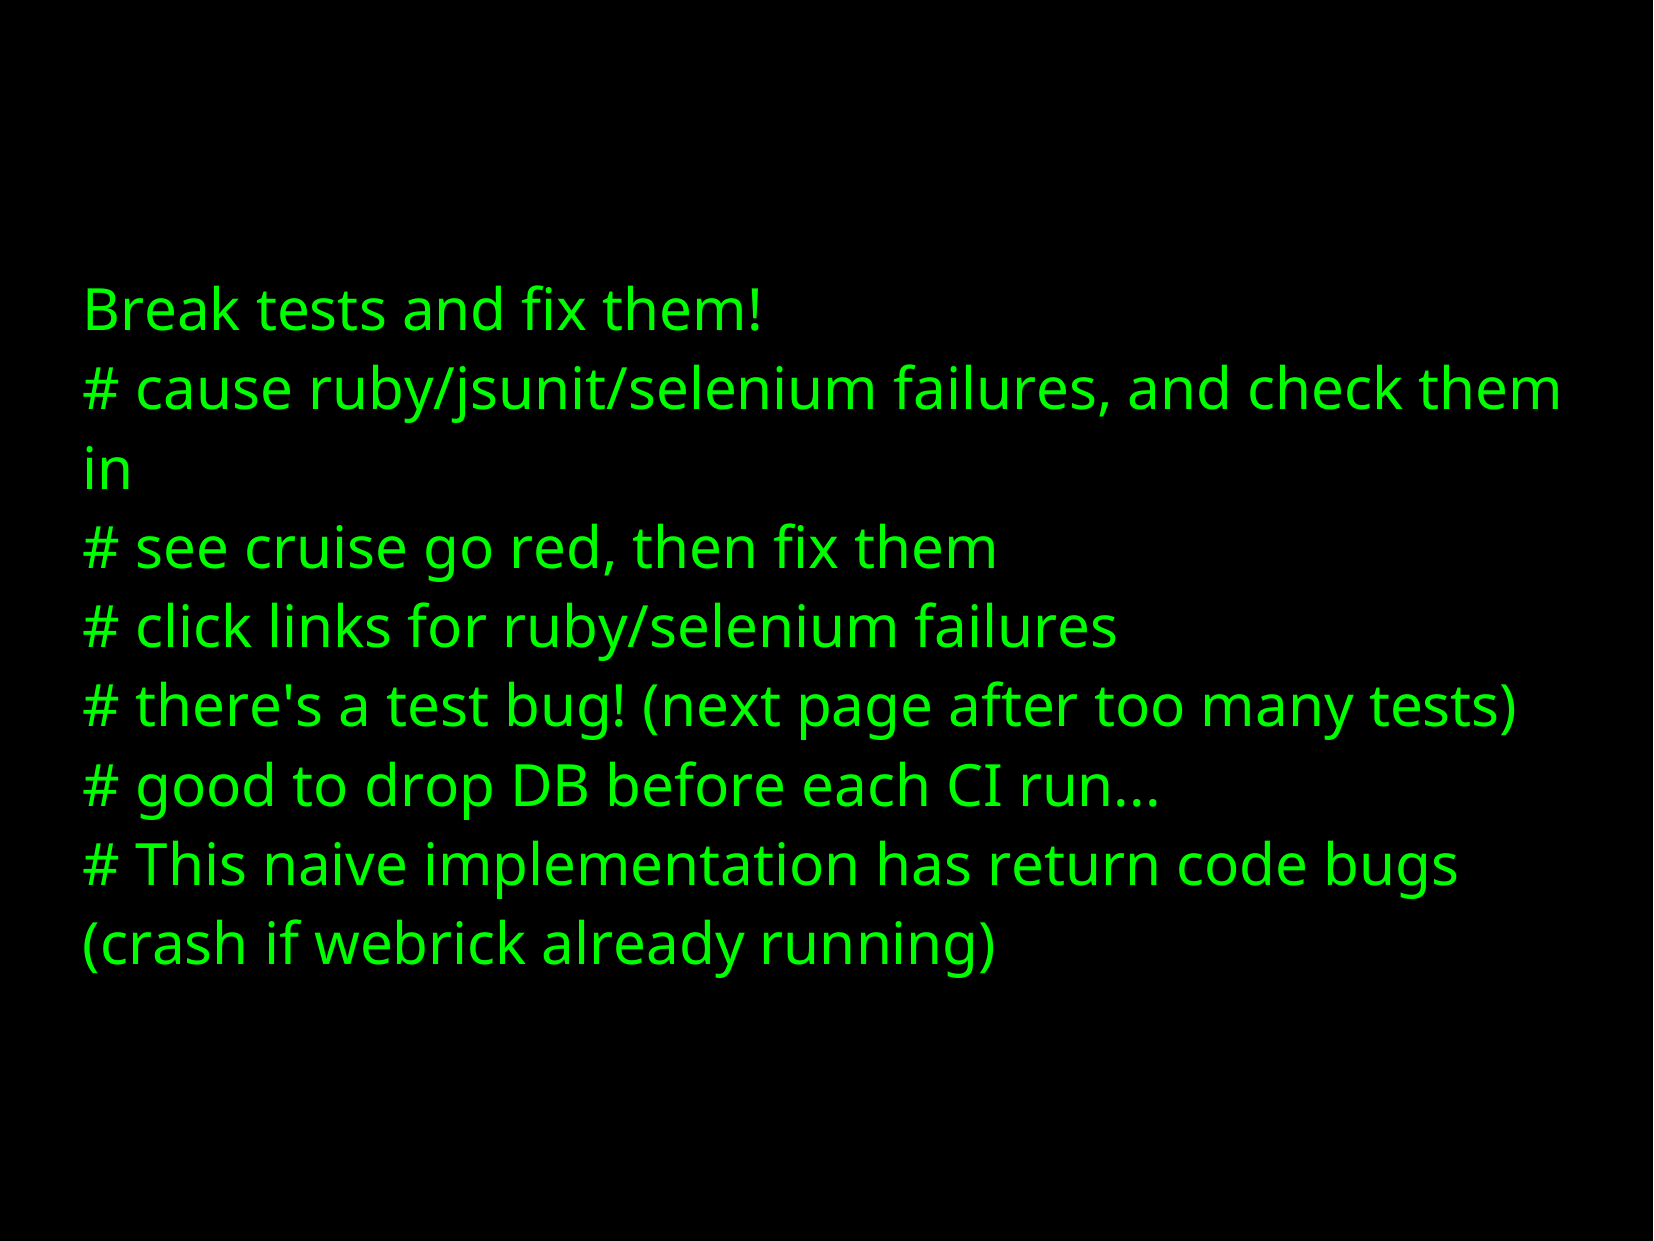

# Break tests and fix them! # cause ruby/jsunit/selenium failures, and check them in # see cruise go red, then fix them # click links for ruby/selenium failures # there's a test bug! (next page after too many tests) # good to drop DB before each CI run... # This naive implementation has return code bugs (crash if webrick already running)